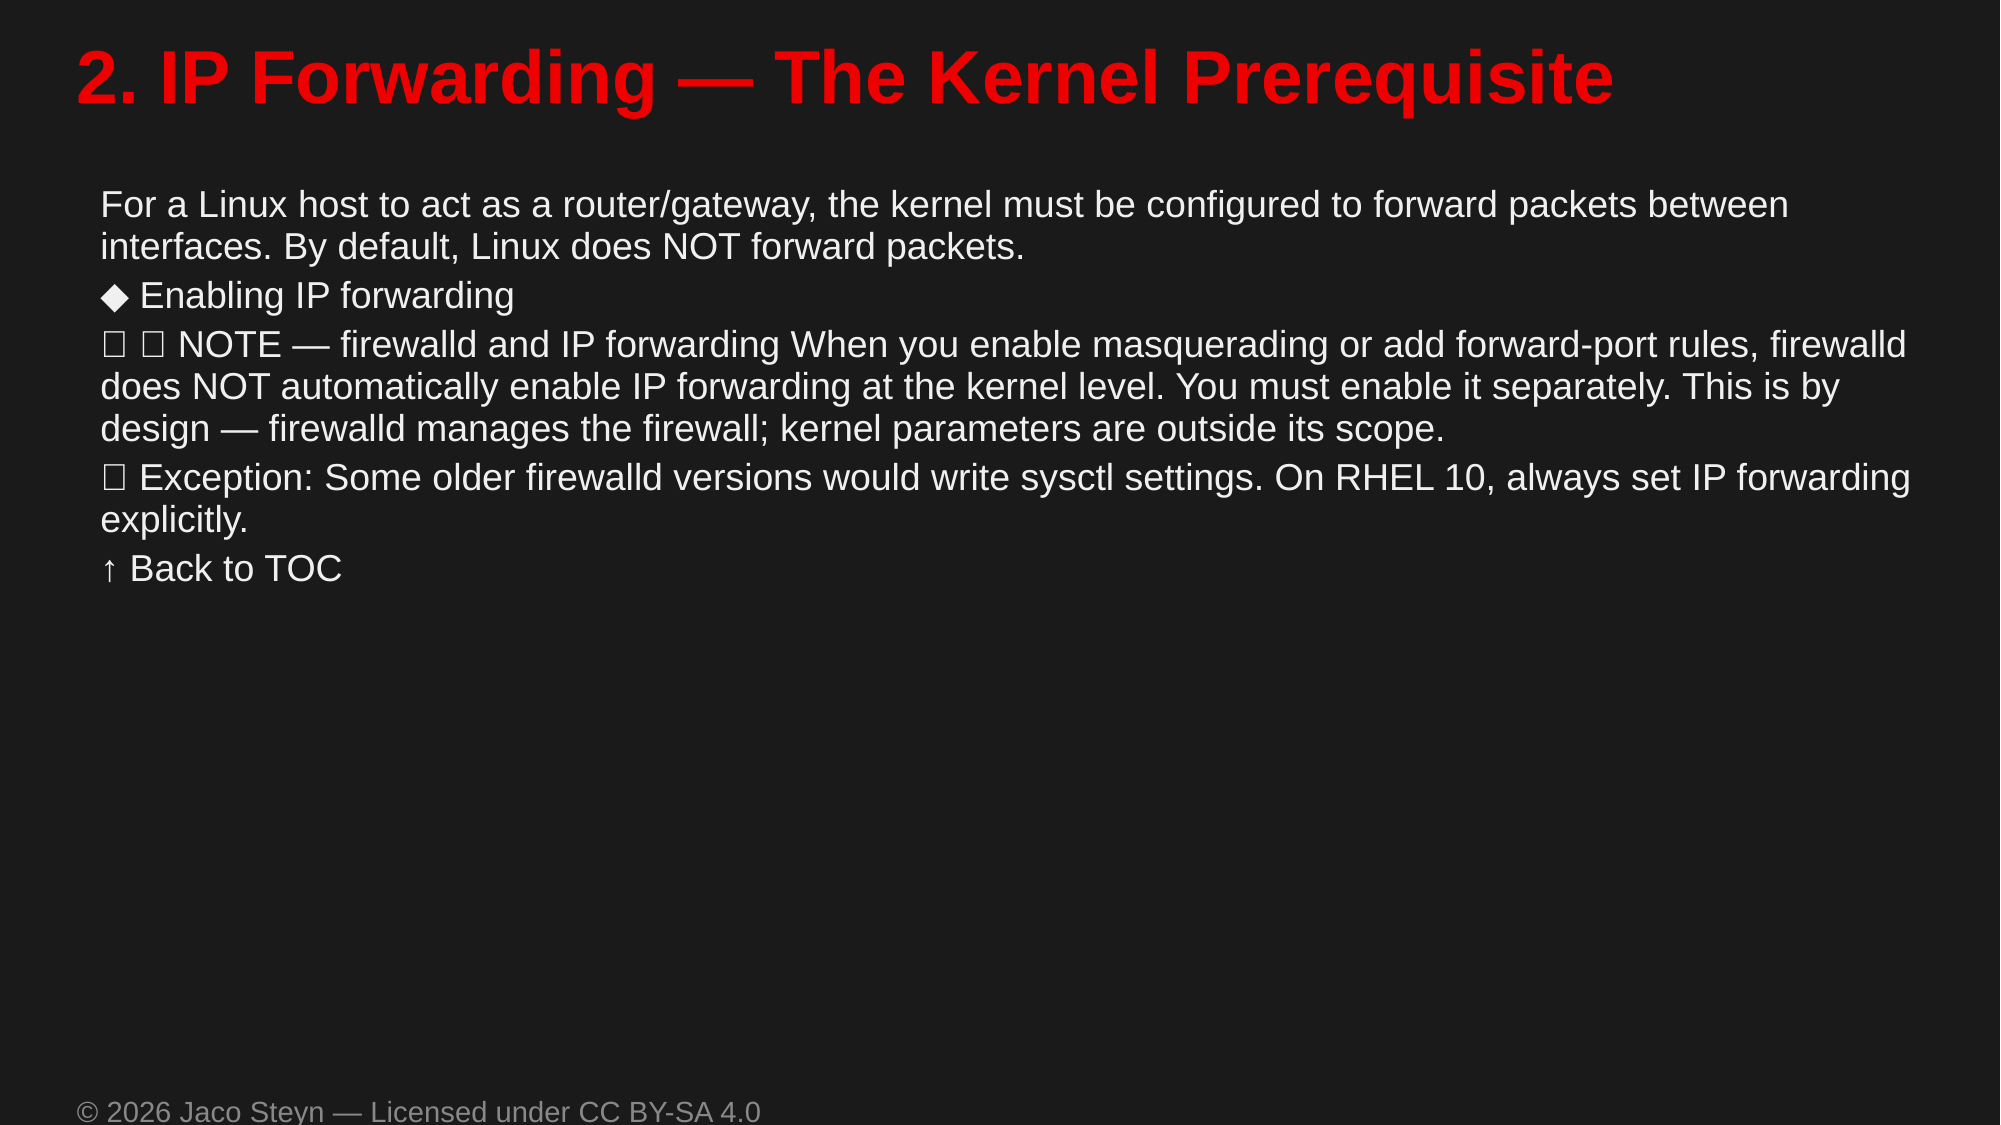

2. IP Forwarding — The Kernel Prerequisite
For a Linux host to act as a router/gateway, the kernel must be configured to forward packets between interfaces. By default, Linux does NOT forward packets.
◆ Enabling IP forwarding
💡 📝 NOTE — firewalld and IP forwarding When you enable masquerading or add forward-port rules, firewalld does NOT automatically enable IP forwarding at the kernel level. You must enable it separately. This is by design — firewalld manages the firewall; kernel parameters are outside its scope.
💡 Exception: Some older firewalld versions would write sysctl settings. On RHEL 10, always set IP forwarding explicitly.
↑ Back to TOC
© 2026 Jaco Steyn — Licensed under CC BY-SA 4.0